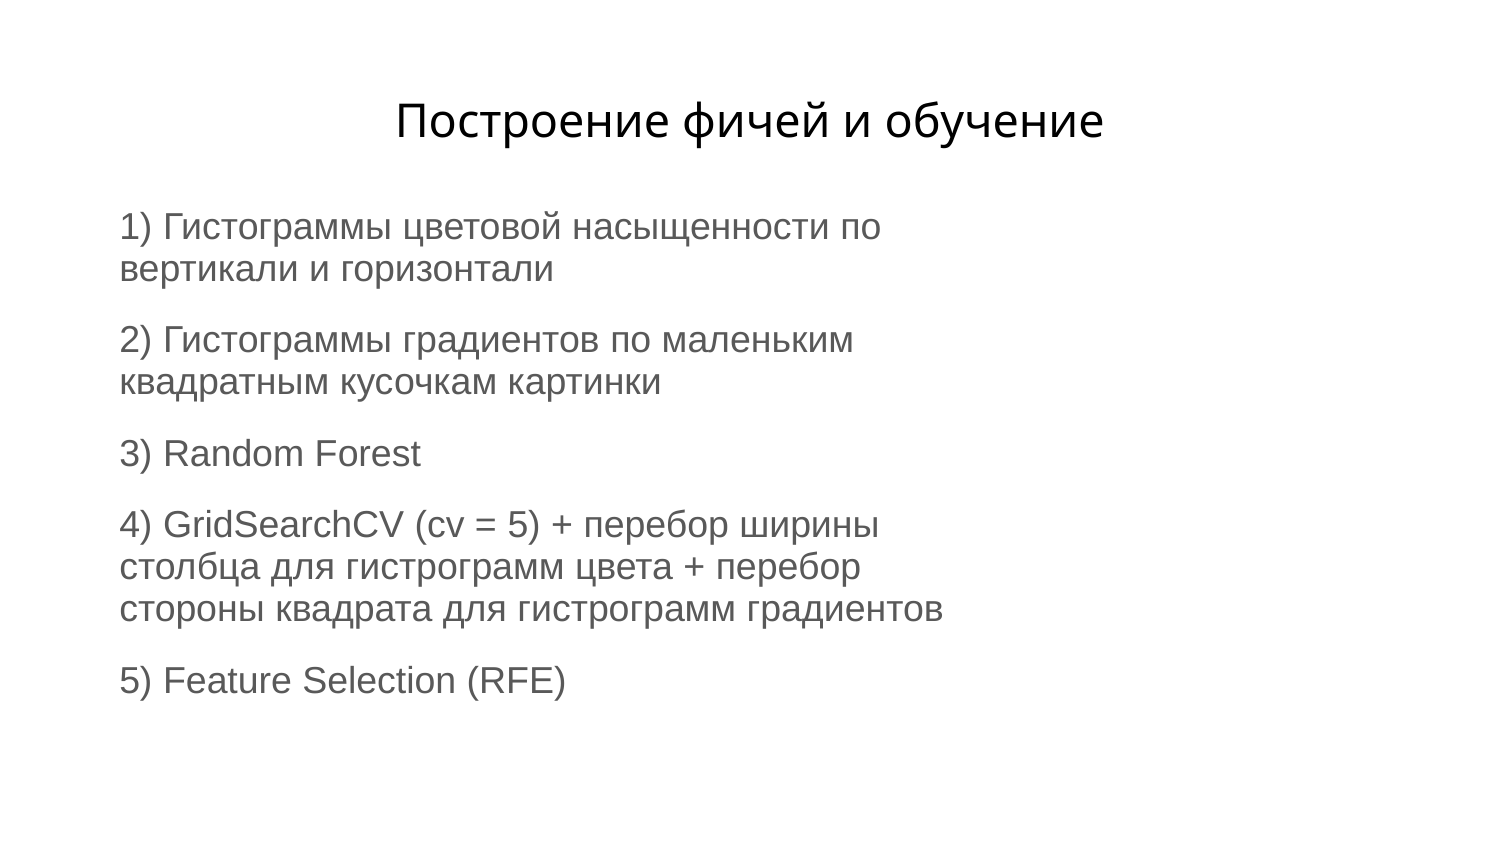

# Построение фичей и обучение
1) Гистограммы цветовой насыщенности по вертикали и горизонтали
2) Гистограммы градиентов по маленьким квадратным кусочкам картинки
3) Random Forest
4) GridSearchCV (cv = 5) + перебор ширины столбца для гистрограмм цвета + перебор стороны квадрата для гистрограмм градиентов
5) Feature Selection (RFE)